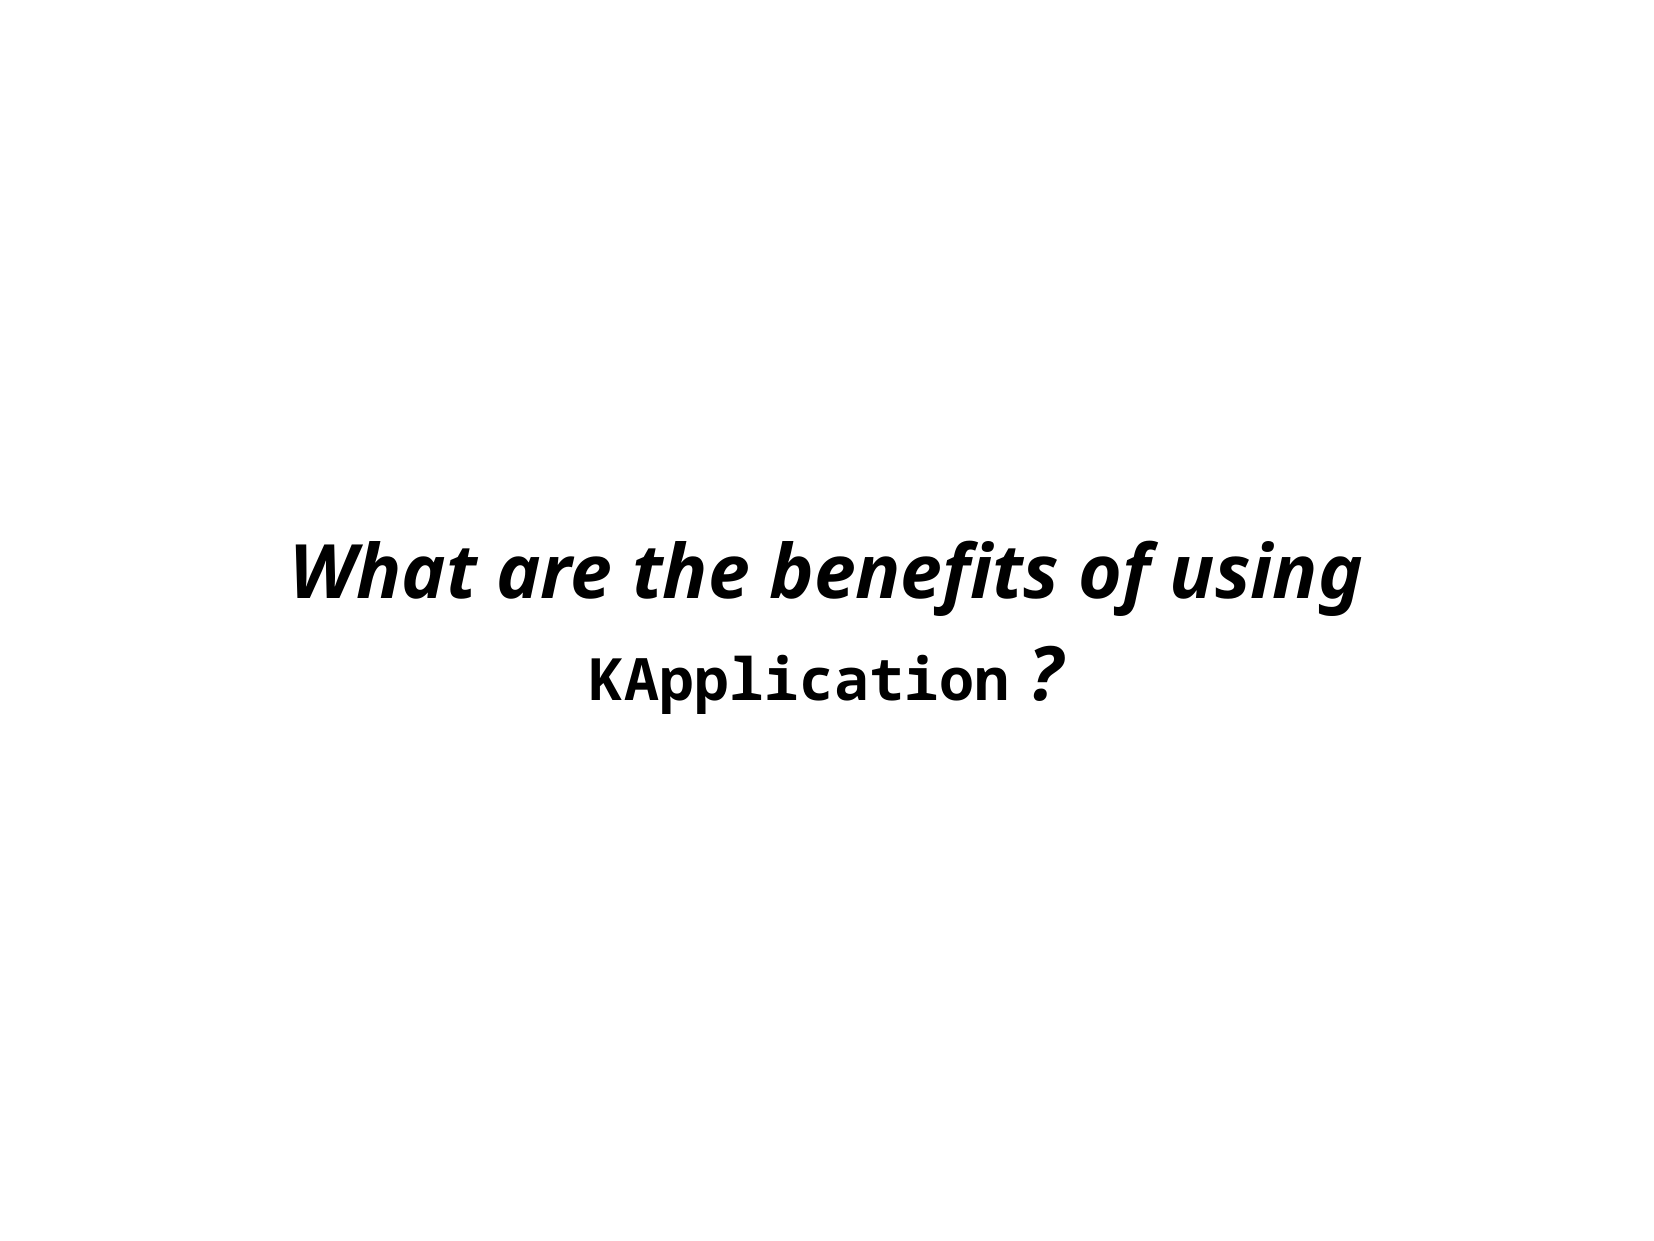

# What are the benefits of using KApplication ?